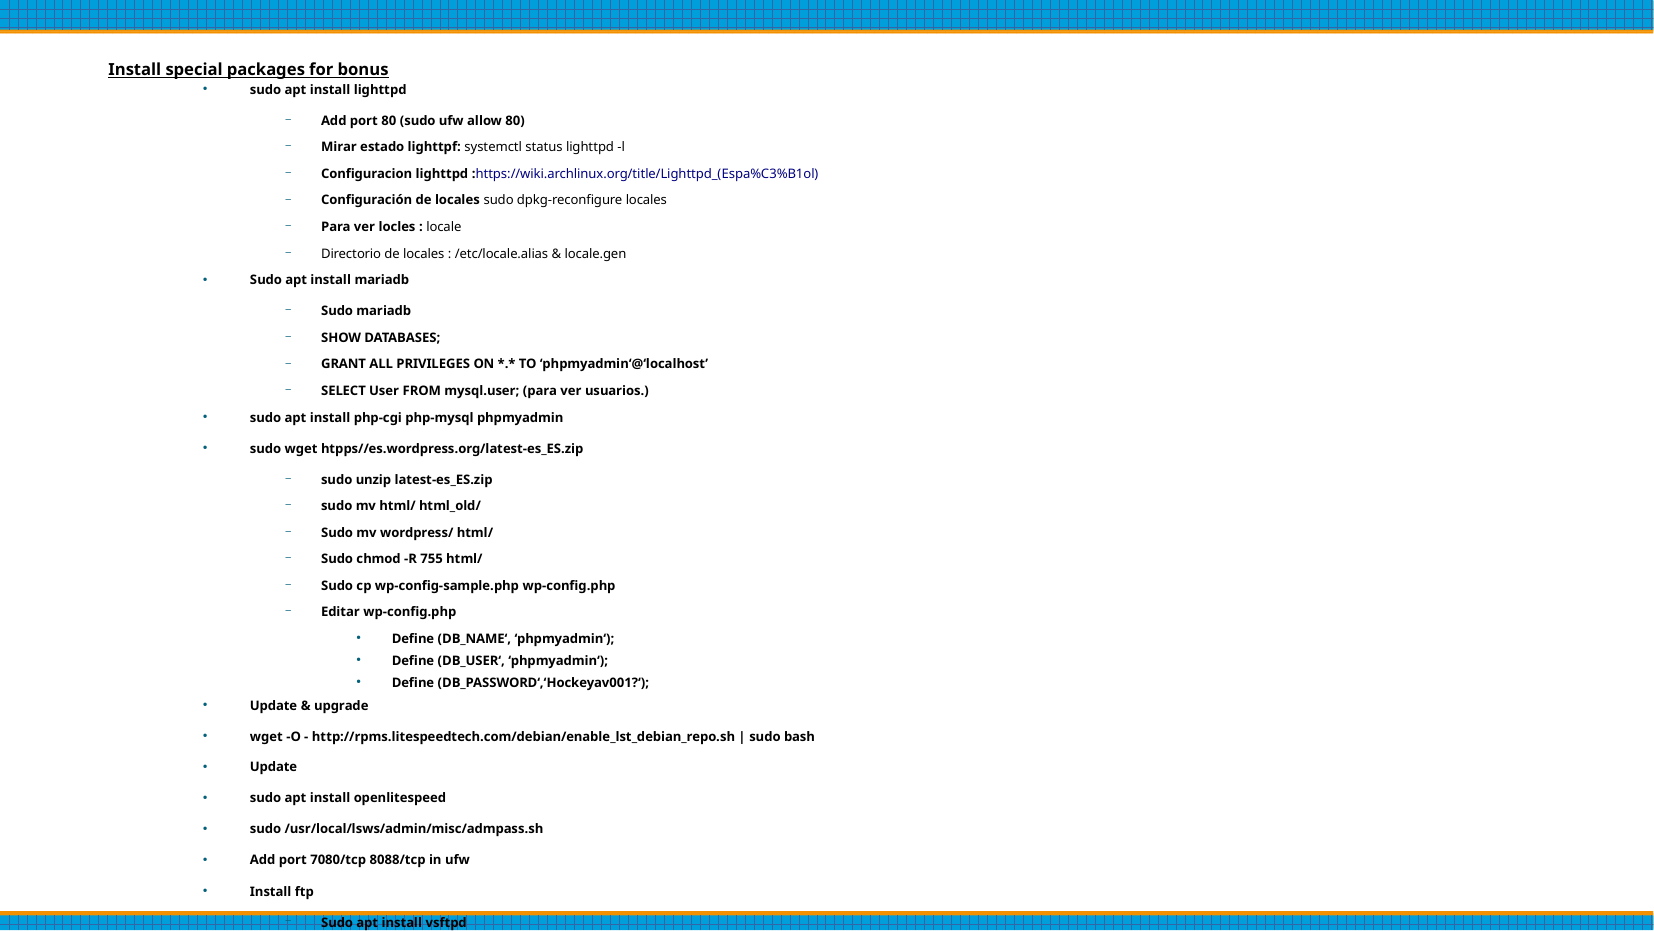

# Install special packages for bonus
sudo apt install lighttpd
Add port 80 (sudo ufw allow 80)
Mirar estado lighttpf: systemctl status lighttpd -l
Configuracion lighttpd :https://wiki.archlinux.org/title/Lighttpd_(Espa%C3%B1ol)
Configuración de locales sudo dpkg-reconfigure locales
Para ver locles : locale
Directorio de locales : /etc/locale.alias & locale.gen
Sudo apt install mariadb
Sudo mariadb
SHOW DATABASES;
GRANT ALL PRIVILEGES ON *.* TO ‘phpmyadmin‘@‘localhost’
SELECT User FROM mysql.user; (para ver usuarios.)
sudo apt install php-cgi php-mysql phpmyadmin
sudo wget htpps//es.wordpress.org/latest-es_ES.zip
sudo unzip latest-es_ES.zip
sudo mv html/ html_old/
Sudo mv wordpress/ html/
Sudo chmod -R 755 html/
Sudo cp wp-config-sample.php wp-config.php
Editar wp-config.php
Define (DB_NAME‘, ‘phpmyadmin‘);
Define (DB_USER‘, ‘phpmyadmin‘);
Define (DB_PASSWORD‘,‘Hockeyav001?‘);
Update & upgrade
wget -O - http://rpms.litespeedtech.com/debian/enable_lst_debian_repo.sh | sudo bash
Update
sudo apt install openlitespeed
sudo /usr/local/lsws/admin/misc/admpass.sh
Add port 7080/tcp 8088/tcp in ufw
Install ftp
Sudo apt install vsftpd
Sudo systemctl start vsftpd
Sudo systemctl enable vsftpd